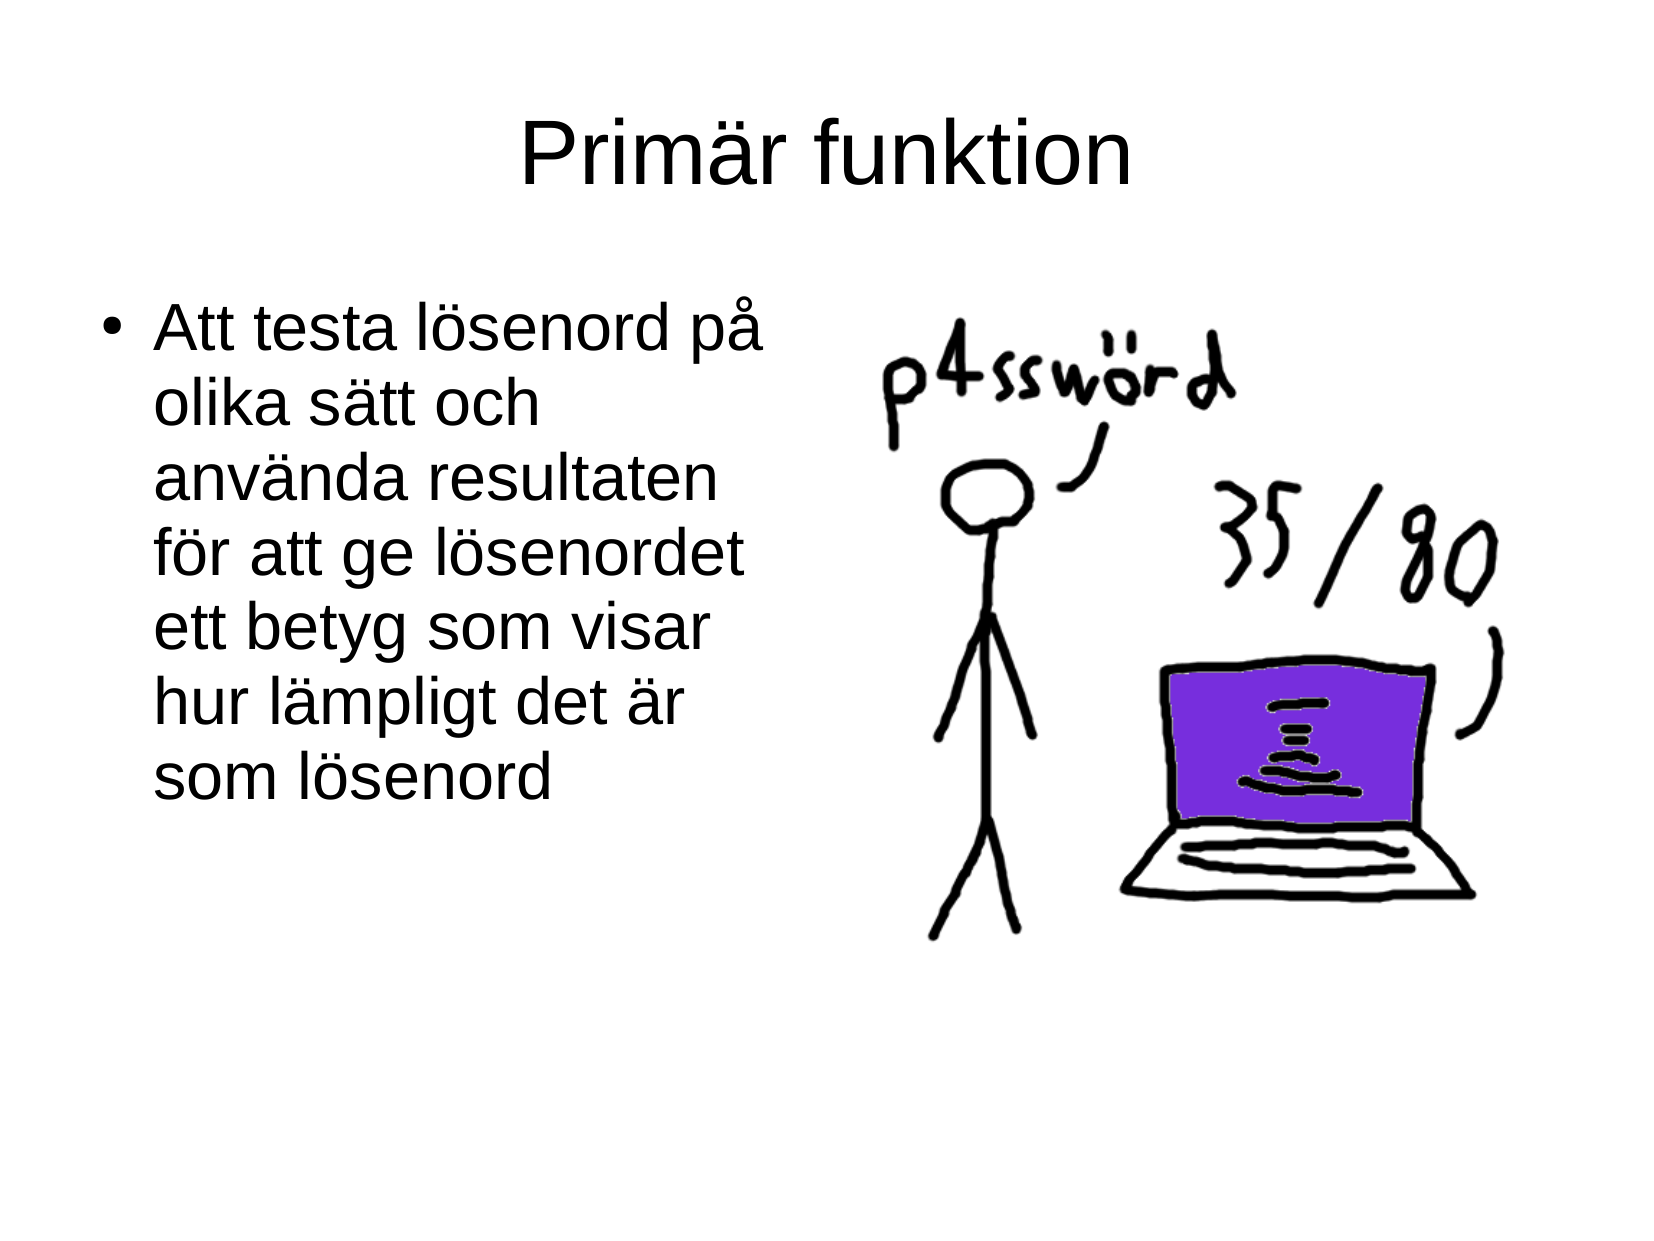

# Primär funktion
Att testa lösenord på olika sätt och använda resultaten för att ge lösenordet ett betyg som visar hur lämpligt det är som lösenord